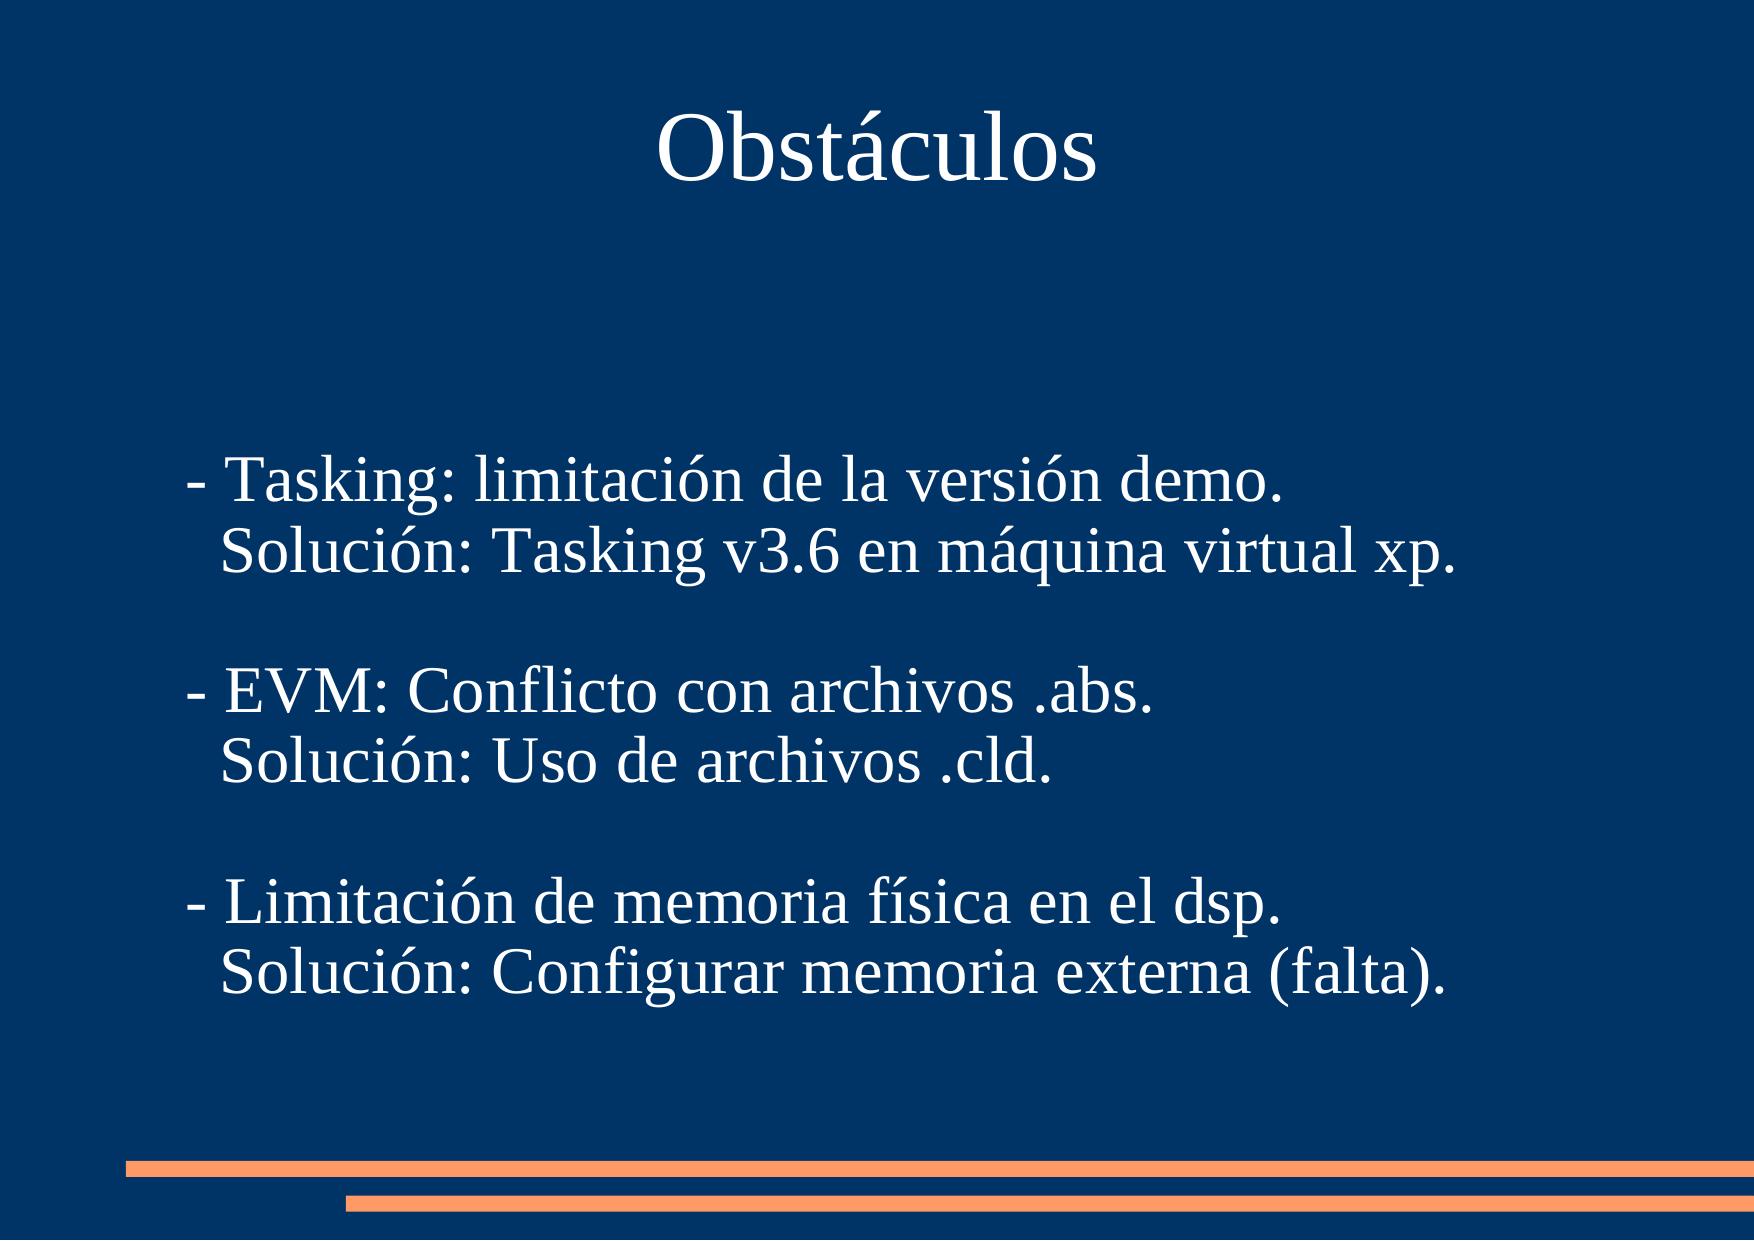

# Obstáculos
	- Tasking: limitación de la versión demo.
		 Solución: Tasking v3.6 en máquina virtual xp.
	- EVM: Conflicto con archivos .abs.
		 Solución: Uso de archivos .cld.
	- Limitación de memoria física en el dsp.
		 Solución: Configurar memoria externa (falta).